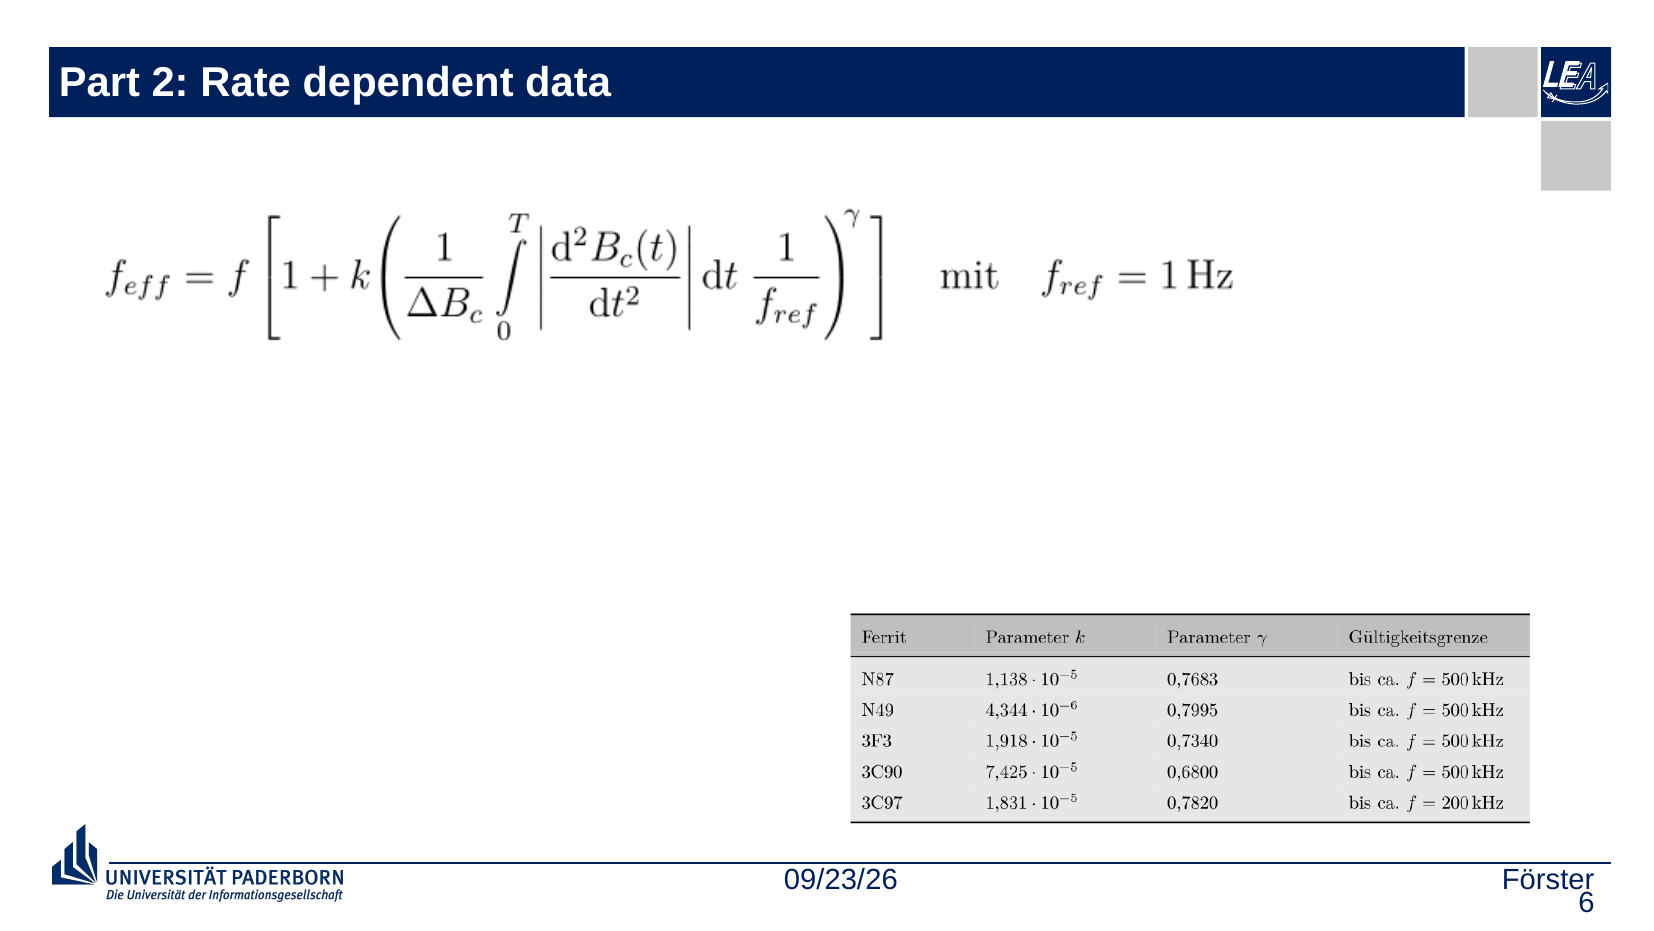

# Part 2: Rate dependent data
Förster
6